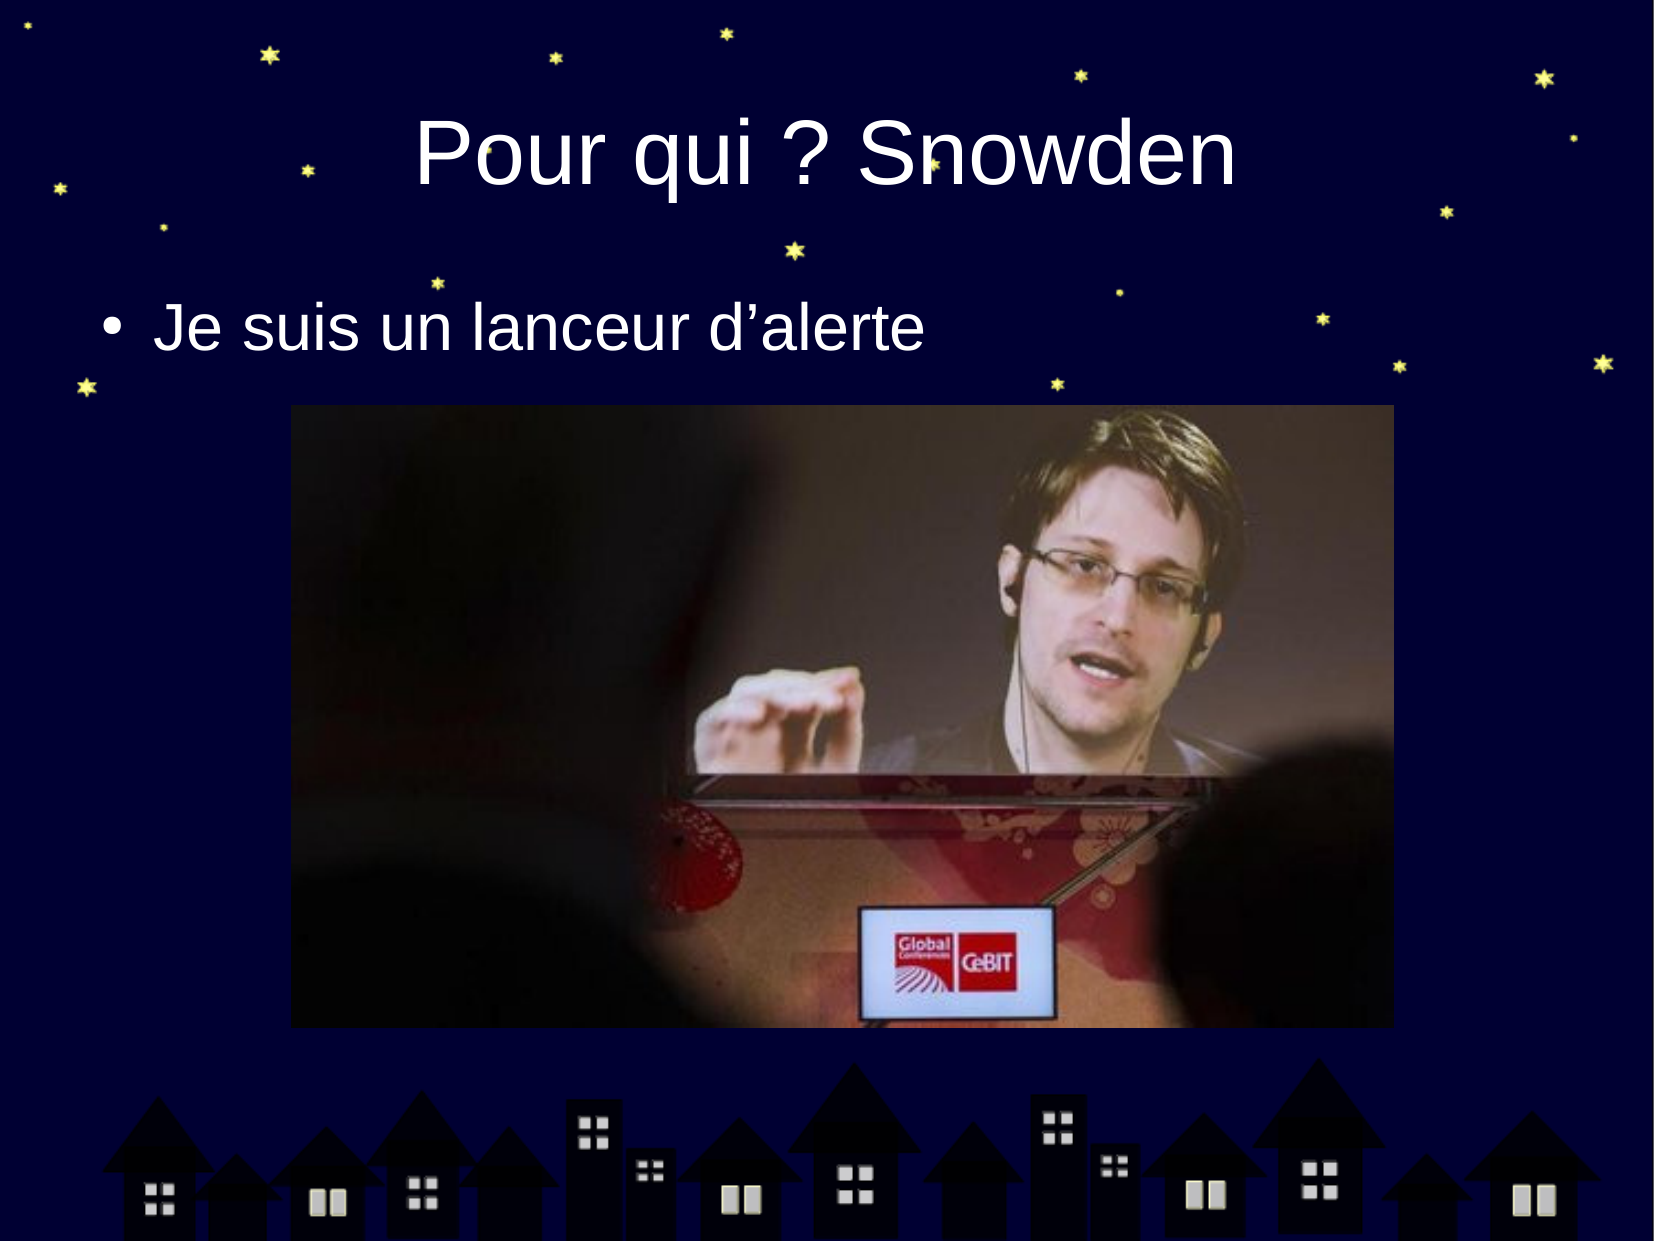

# Pour qui ? Snowden
Je suis un lanceur d’alerte